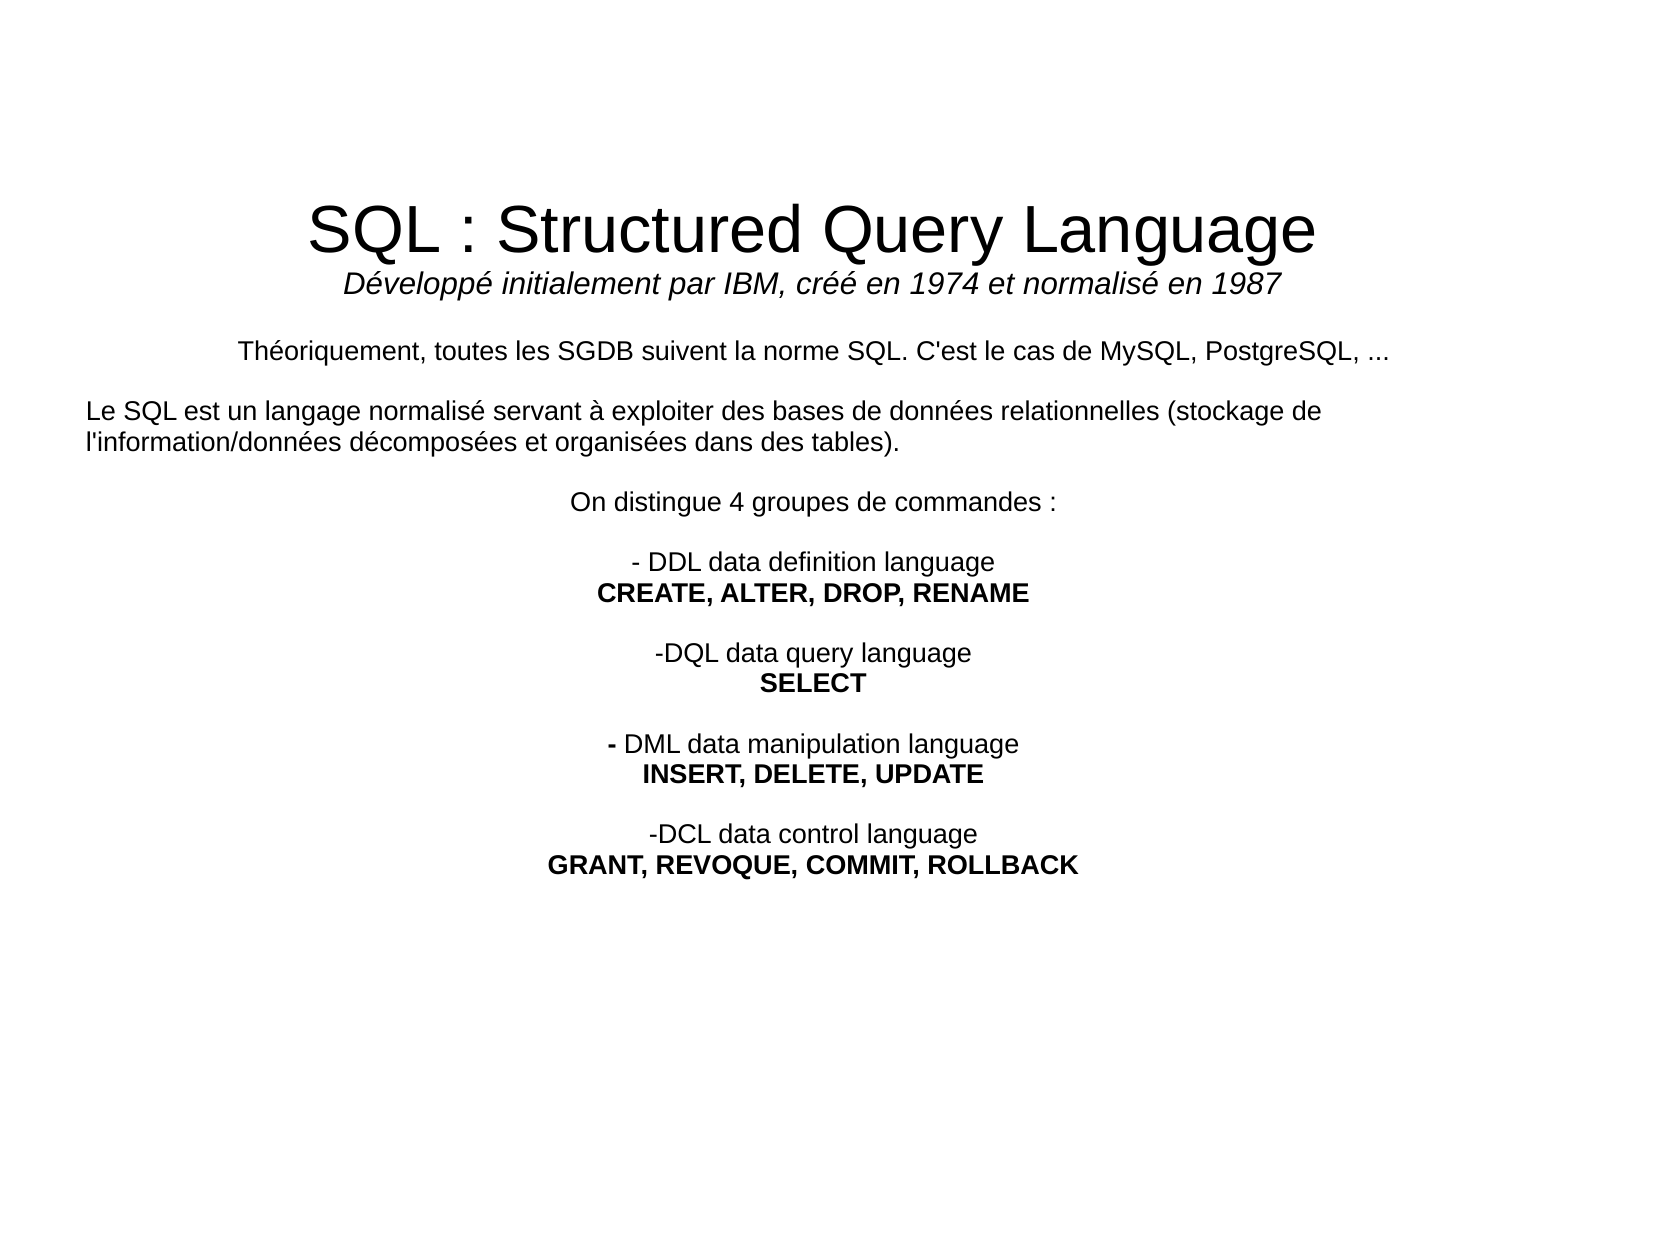

# SQL : Structured Query Language
Développé initialement par IBM, créé en 1974 et normalisé en 1987
Théoriquement, toutes les SGDB suivent la norme SQL. C'est le cas de MySQL, PostgreSQL, ...
Le SQL est un langage normalisé servant à exploiter des bases de données relationnelles (stockage de l'information/données décomposées et organisées dans des tables).
On distingue 4 groupes de commandes :
- DDL data definition language
CREATE, ALTER, DROP, RENAME
-DQL data query language
SELECT
- DML data manipulation language
INSERT, DELETE, UPDATE
-DCL data control language
GRANT, REVOQUE, COMMIT, ROLLBACK